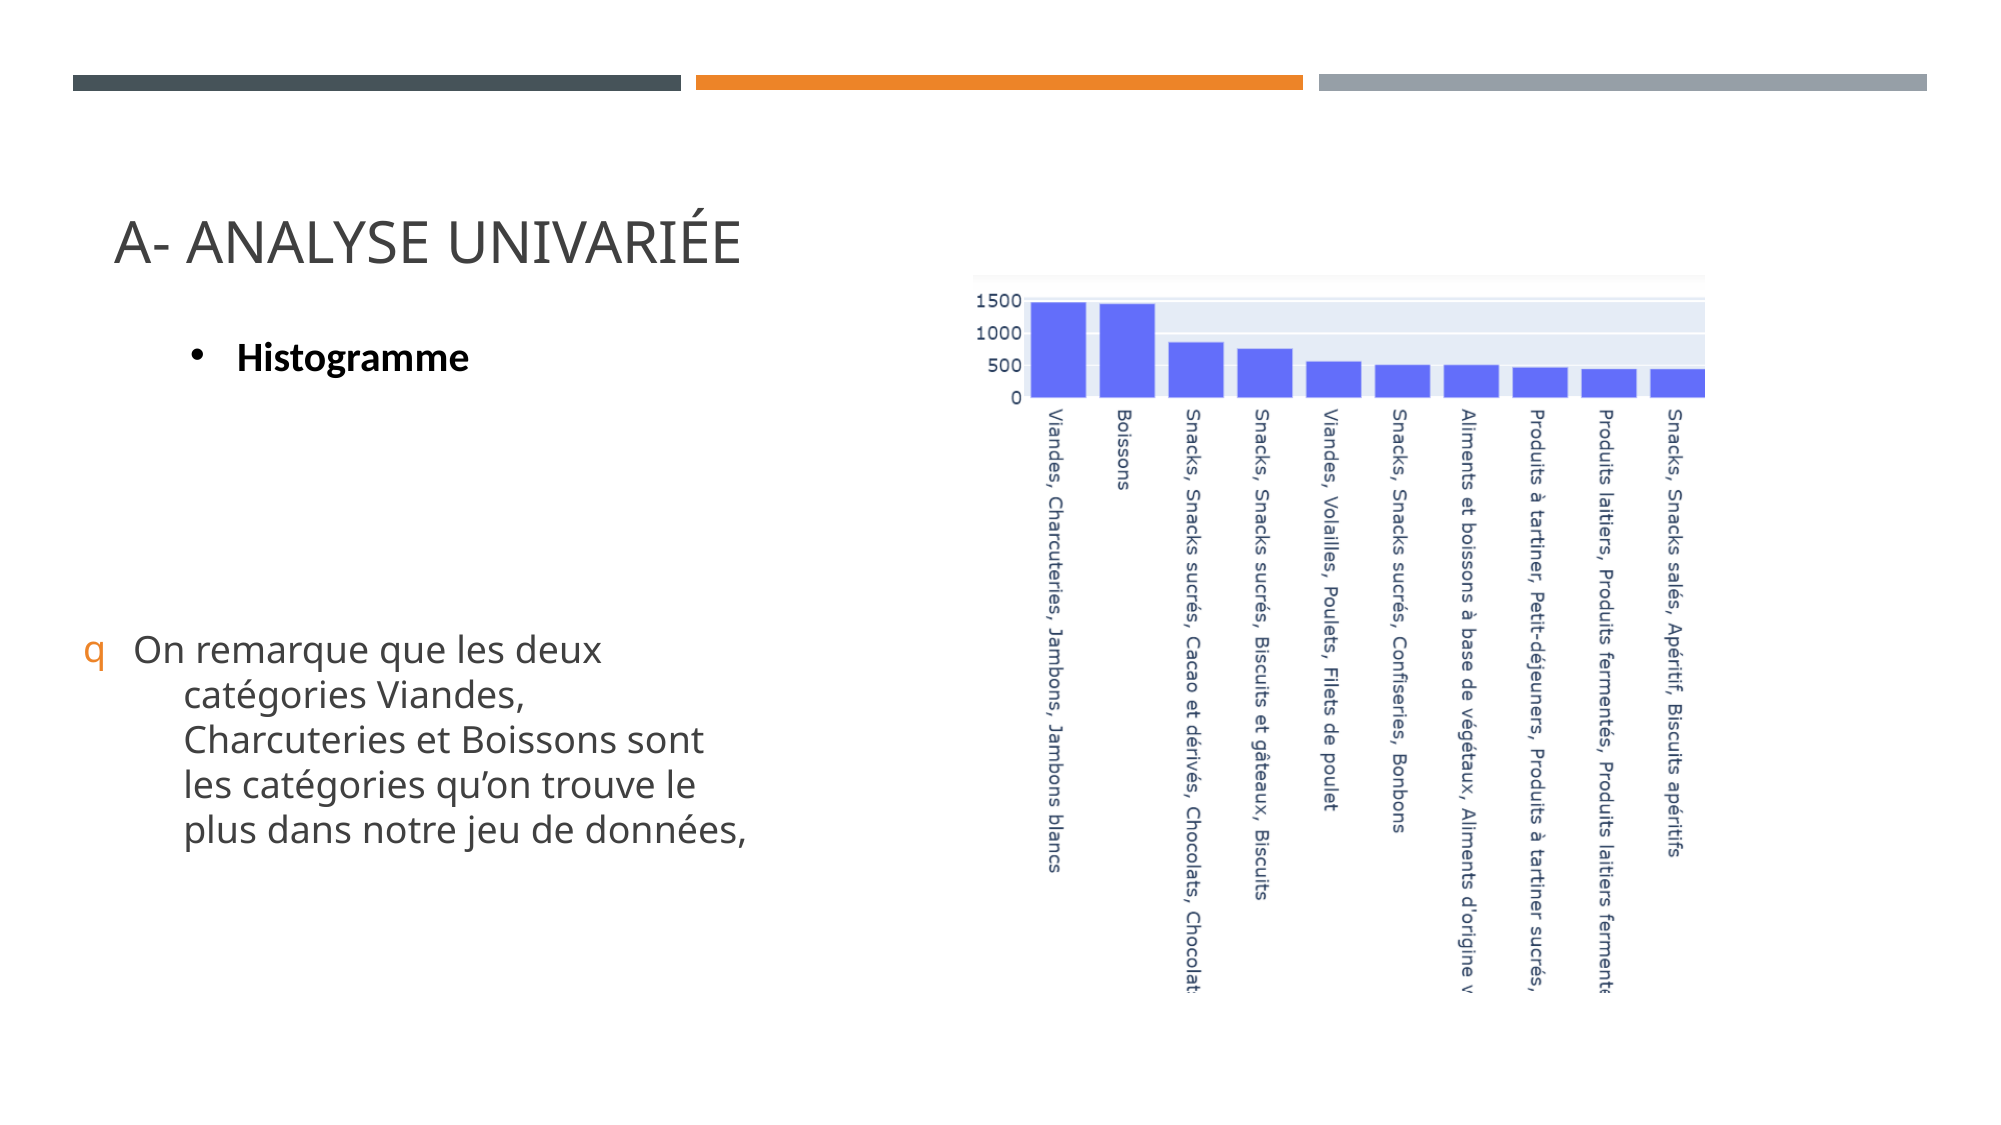

# A- Analyse univariée
Histogramme
On remarque que les deux catégories Viandes, Charcuteries et Boissons sont les catégories qu’on trouve le plus dans notre jeu de données,